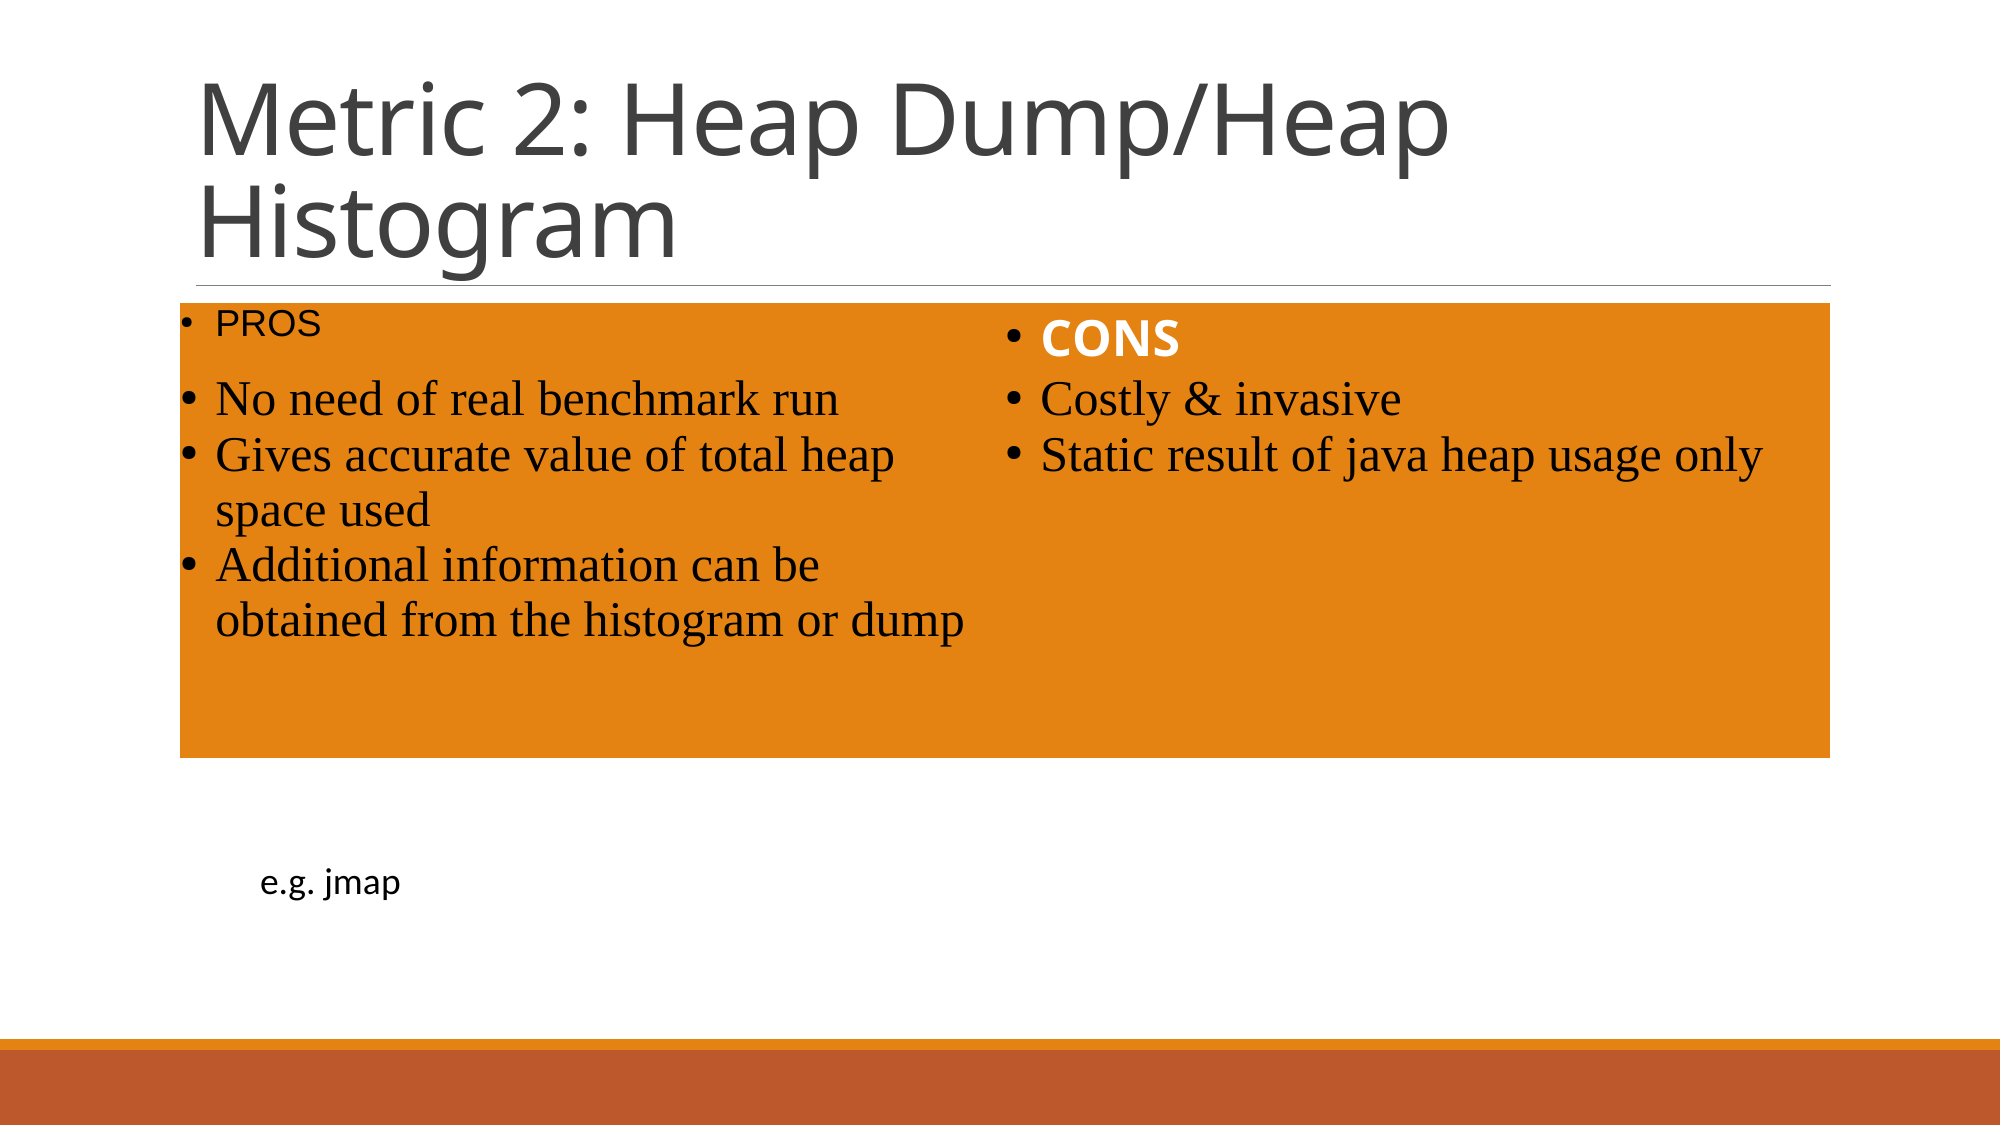

# Metric 2: Heap Dump/Heap Histogram
| PROS | CONS |
| --- | --- |
| No need of real benchmark run | Costly & invasive |
| Gives accurate value of total heap space used | Static result of java heap usage only |
| Additional information can be obtained from the histogram or dump | |
| | |
| | |
e.g. jmap